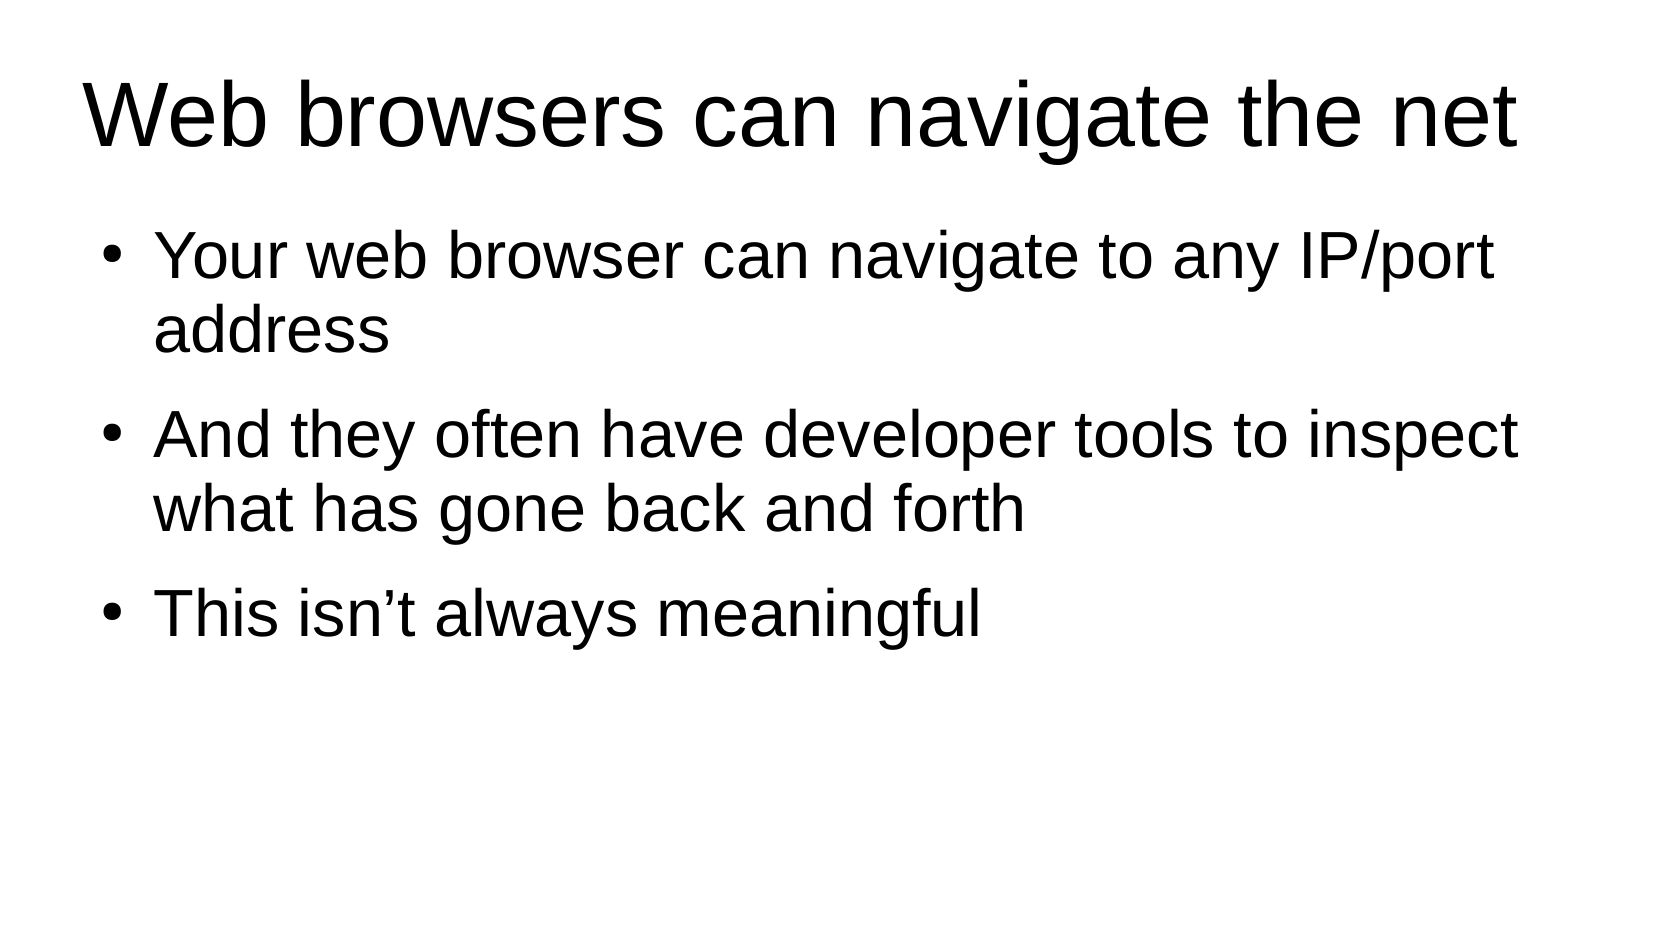

# Web browsers can navigate the net
Your web browser can navigate to any IP/port address
And they often have developer tools to inspect what has gone back and forth
This isn’t always meaningful